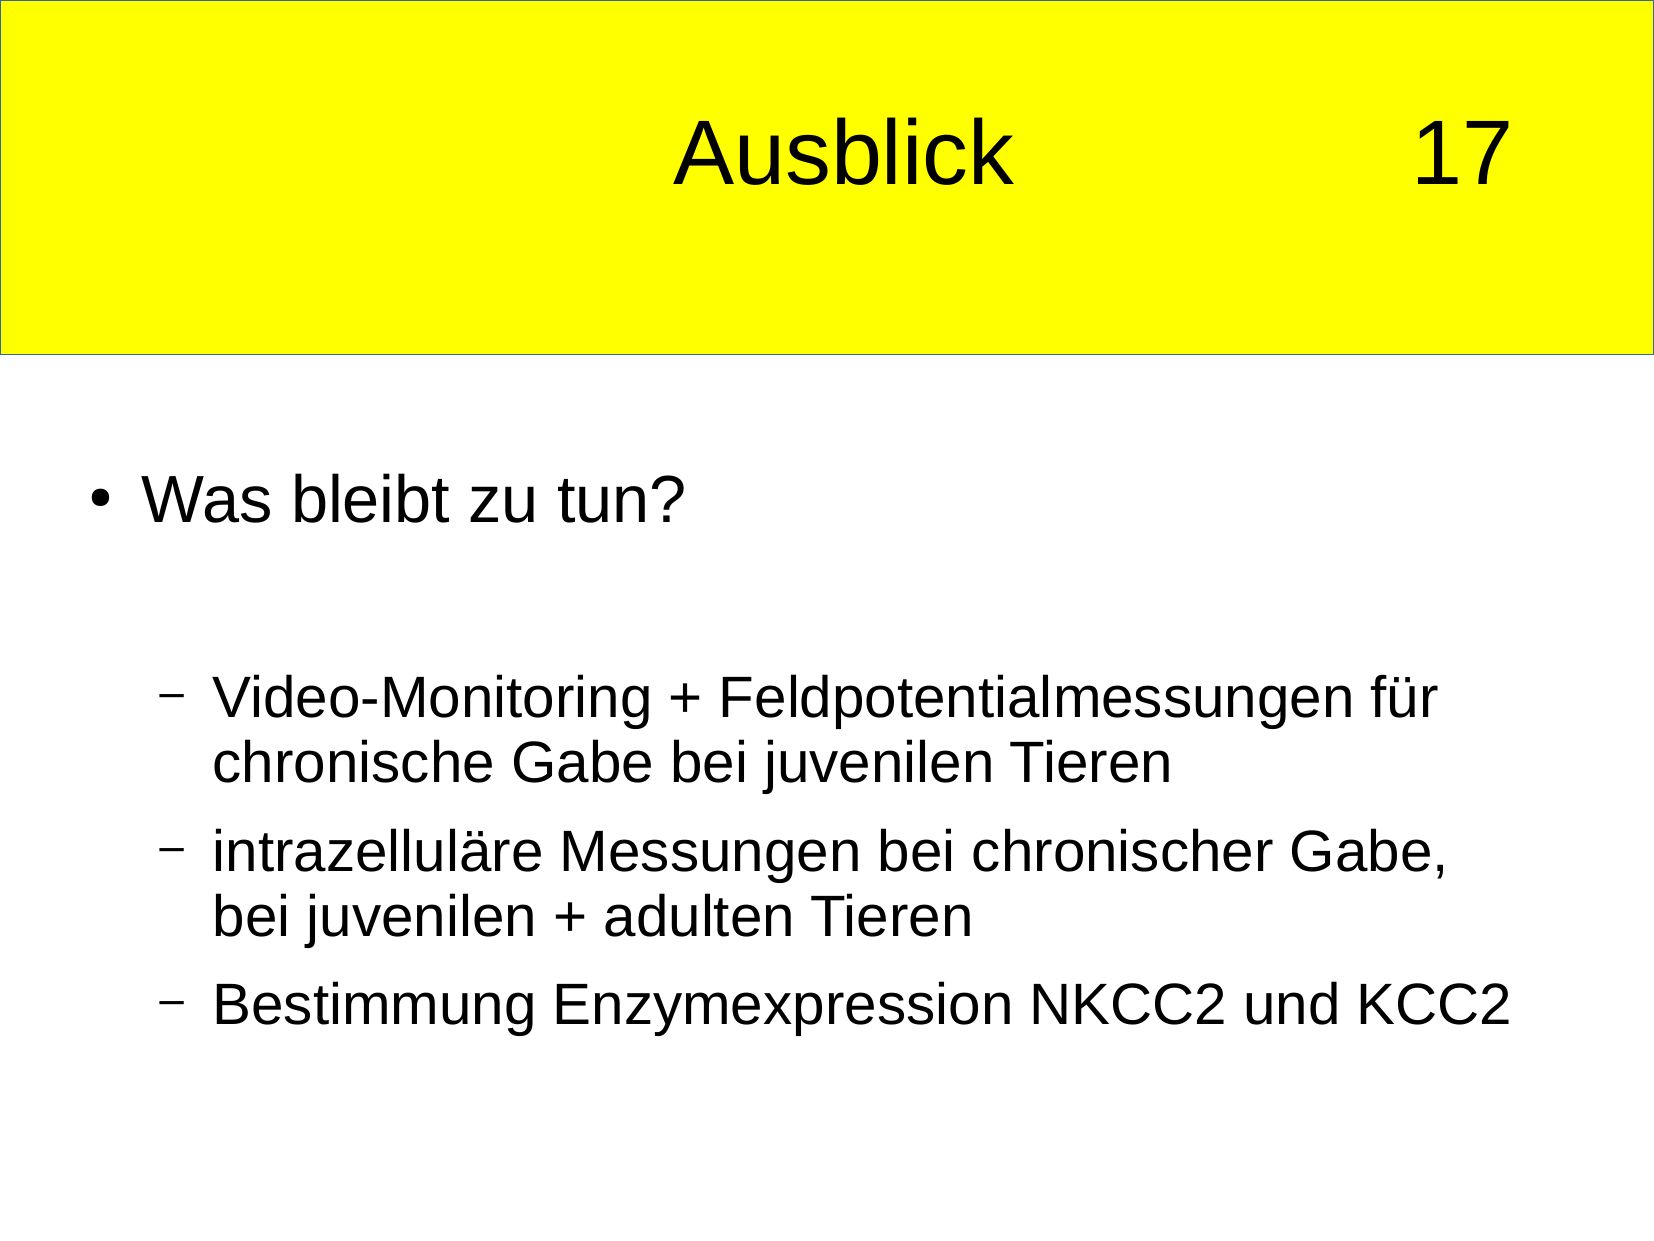

# Ausblick
Was bleibt zu tun?
Video-Monitoring + Feldpotentialmessungen für chronische Gabe bei juvenilen Tieren
intrazelluläre Messungen bei chronischer Gabe, bei juvenilen + adulten Tieren
Bestimmung Enzymexpression NKCC2 und KCC2